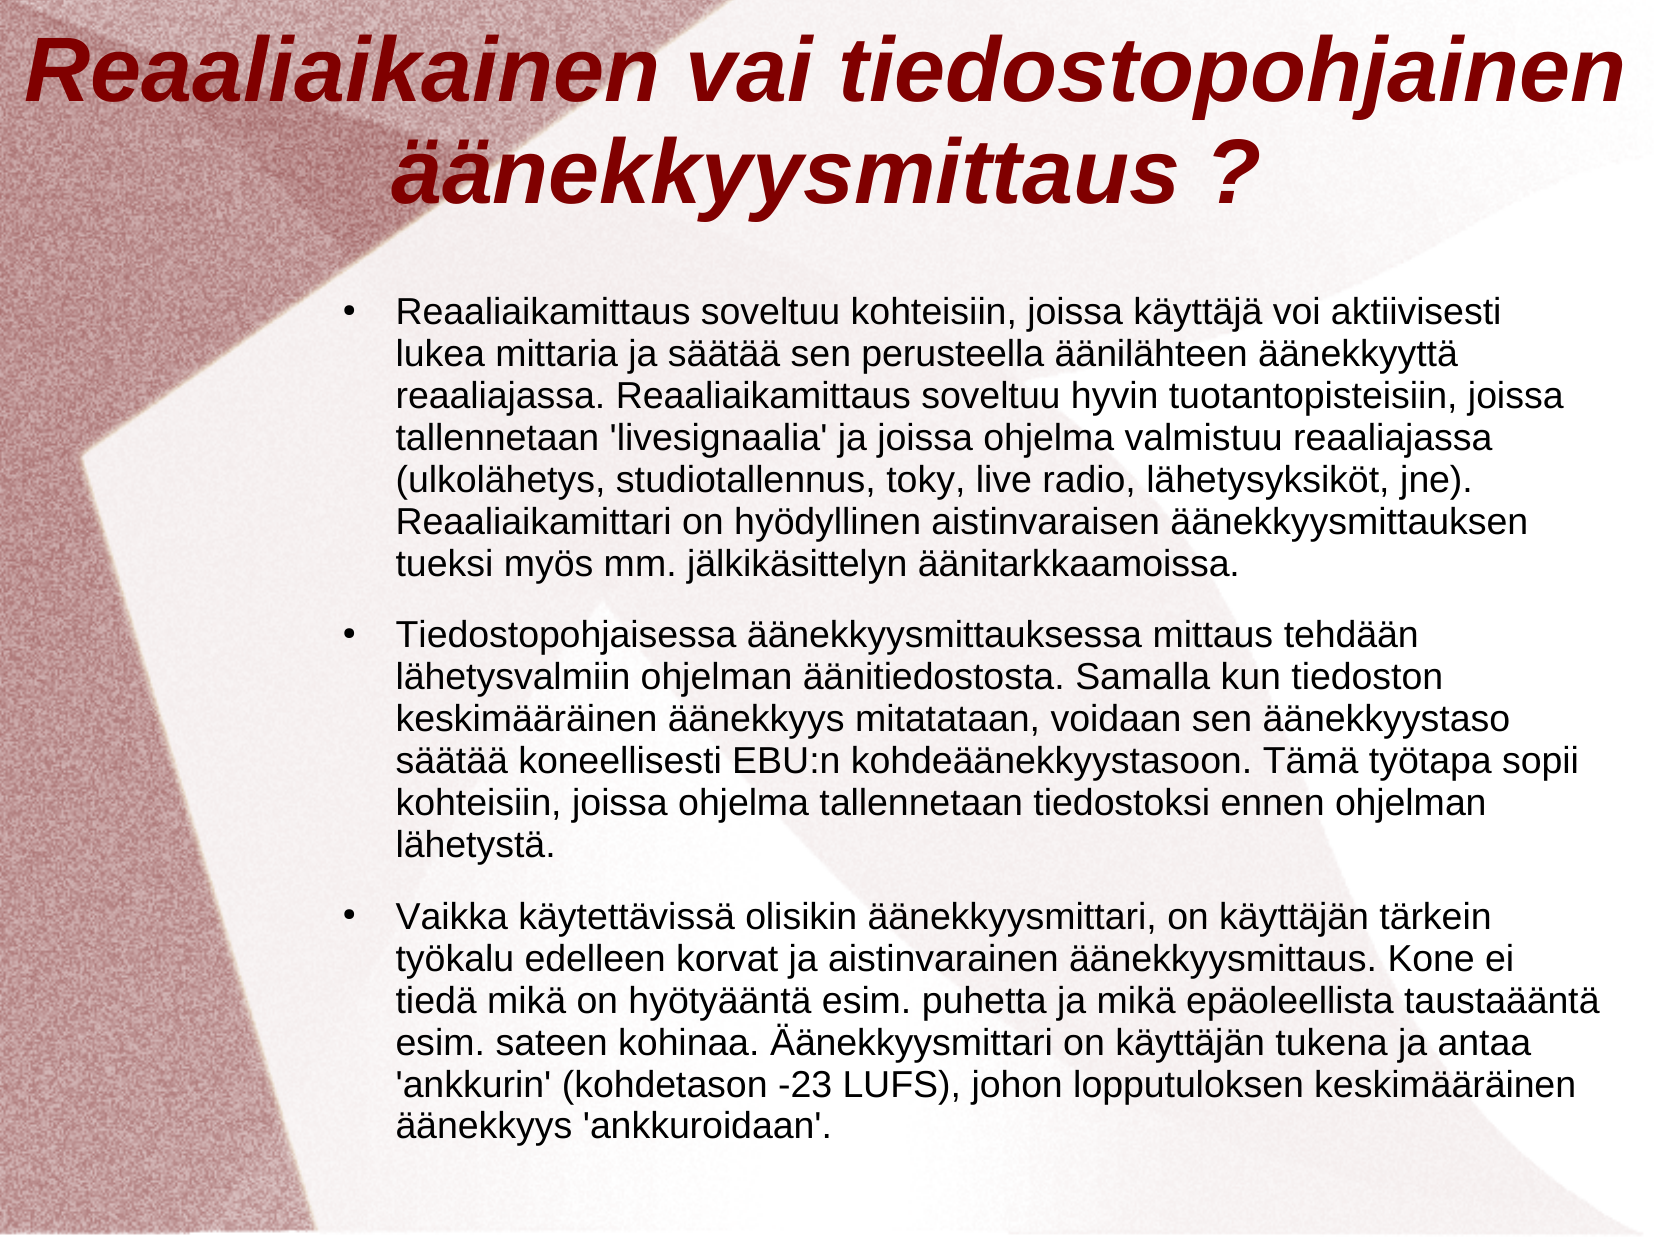

# Reaaliaikainen vai tiedostopohjainen äänekkyysmittaus ?
Reaaliaikamittaus soveltuu kohteisiin, joissa käyttäjä voi aktiivisesti lukea mittaria ja säätää sen perusteella äänilähteen äänekkyyttä reaaliajassa. Reaaliaikamittaus soveltuu hyvin tuotantopisteisiin, joissa tallennetaan 'livesignaalia' ja joissa ohjelma valmistuu reaaliajassa (ulkolähetys, studiotallennus, toky, live radio, lähetysyksiköt, jne). Reaaliaikamittari on hyödyllinen aistinvaraisen äänekkyysmittauksen tueksi myös mm. jälkikäsittelyn äänitarkkaamoissa.
Tiedostopohjaisessa äänekkyysmittauksessa mittaus tehdään lähetysvalmiin ohjelman äänitiedostosta. Samalla kun tiedoston keskimääräinen äänekkyys mitatataan, voidaan sen äänekkyystaso säätää koneellisesti EBU:n kohdeäänekkyystasoon. Tämä työtapa sopii kohteisiin, joissa ohjelma tallennetaan tiedostoksi ennen ohjelman lähetystä.
Vaikka käytettävissä olisikin äänekkyysmittari, on käyttäjän tärkein työkalu edelleen korvat ja aistinvarainen äänekkyysmittaus. Kone ei tiedä mikä on hyötyääntä esim. puhetta ja mikä epäoleellista taustaääntä esim. sateen kohinaa. Äänekkyysmittari on käyttäjän tukena ja antaa 'ankkurin' (kohdetason -23 LUFS), johon lopputuloksen keskimääräinen äänekkyys 'ankkuroidaan'.